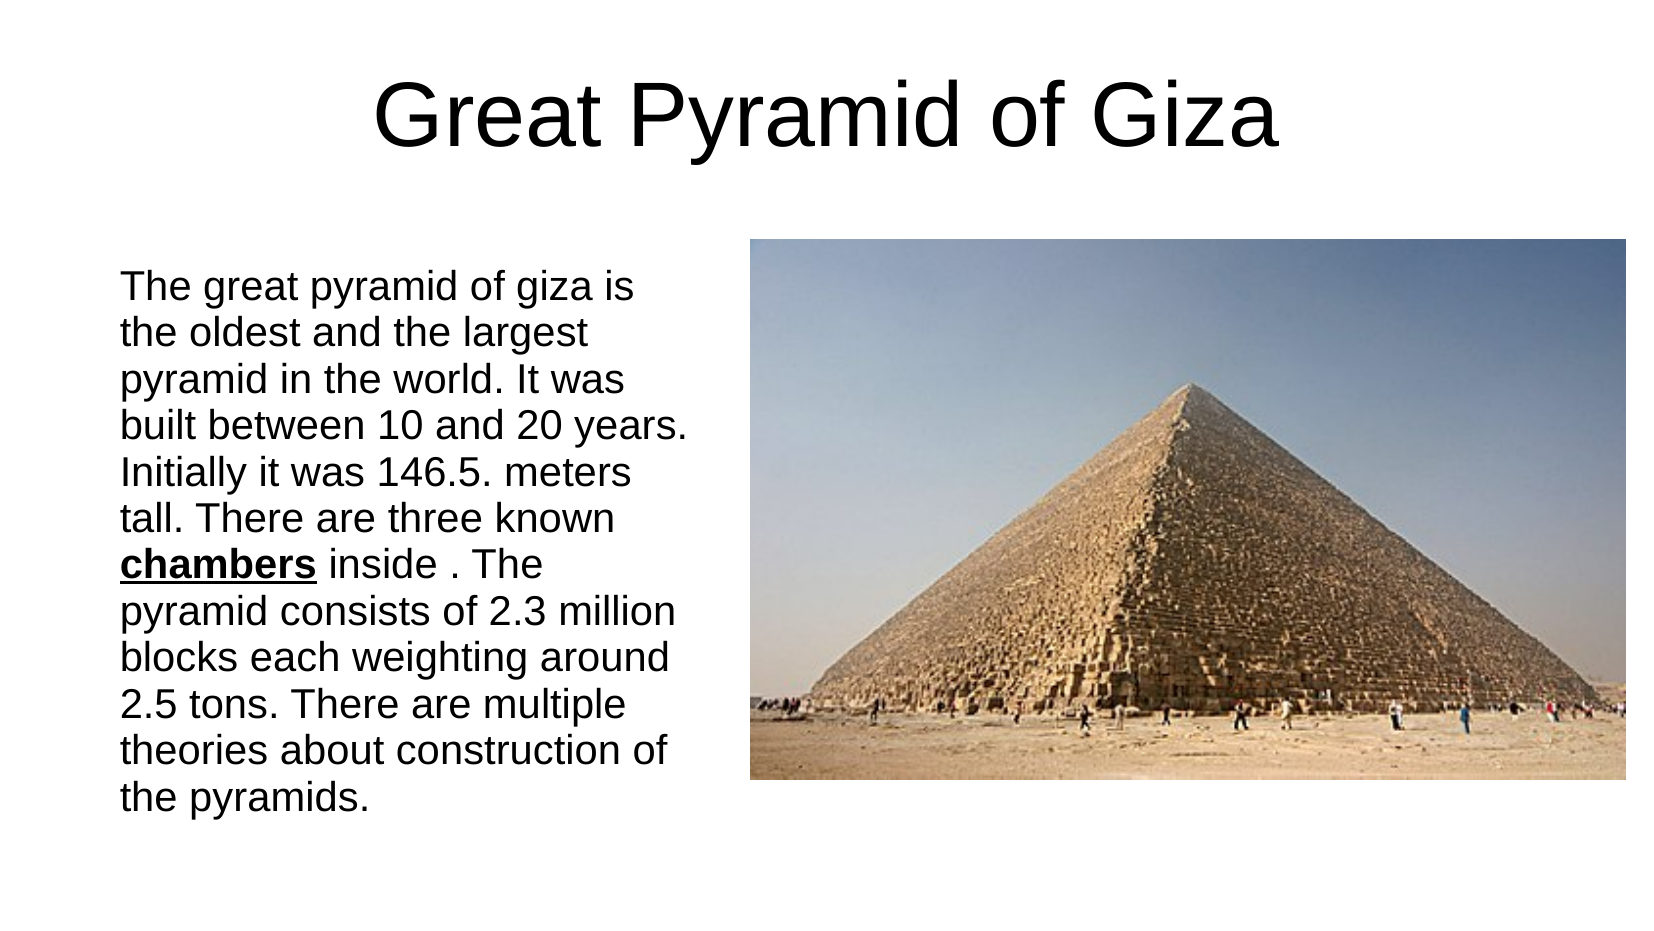

# Great Pyramid of Giza
The great pyramid of giza is the oldest and the largest pyramid in the world. It was built between 10 and 20 years. Initially it was 146.5. meters tall. There are three known chambers inside . The pyramid consists of 2.3 million blocks each weighting around 2.5 tons. There are multiple theories about construction of the pyramids.